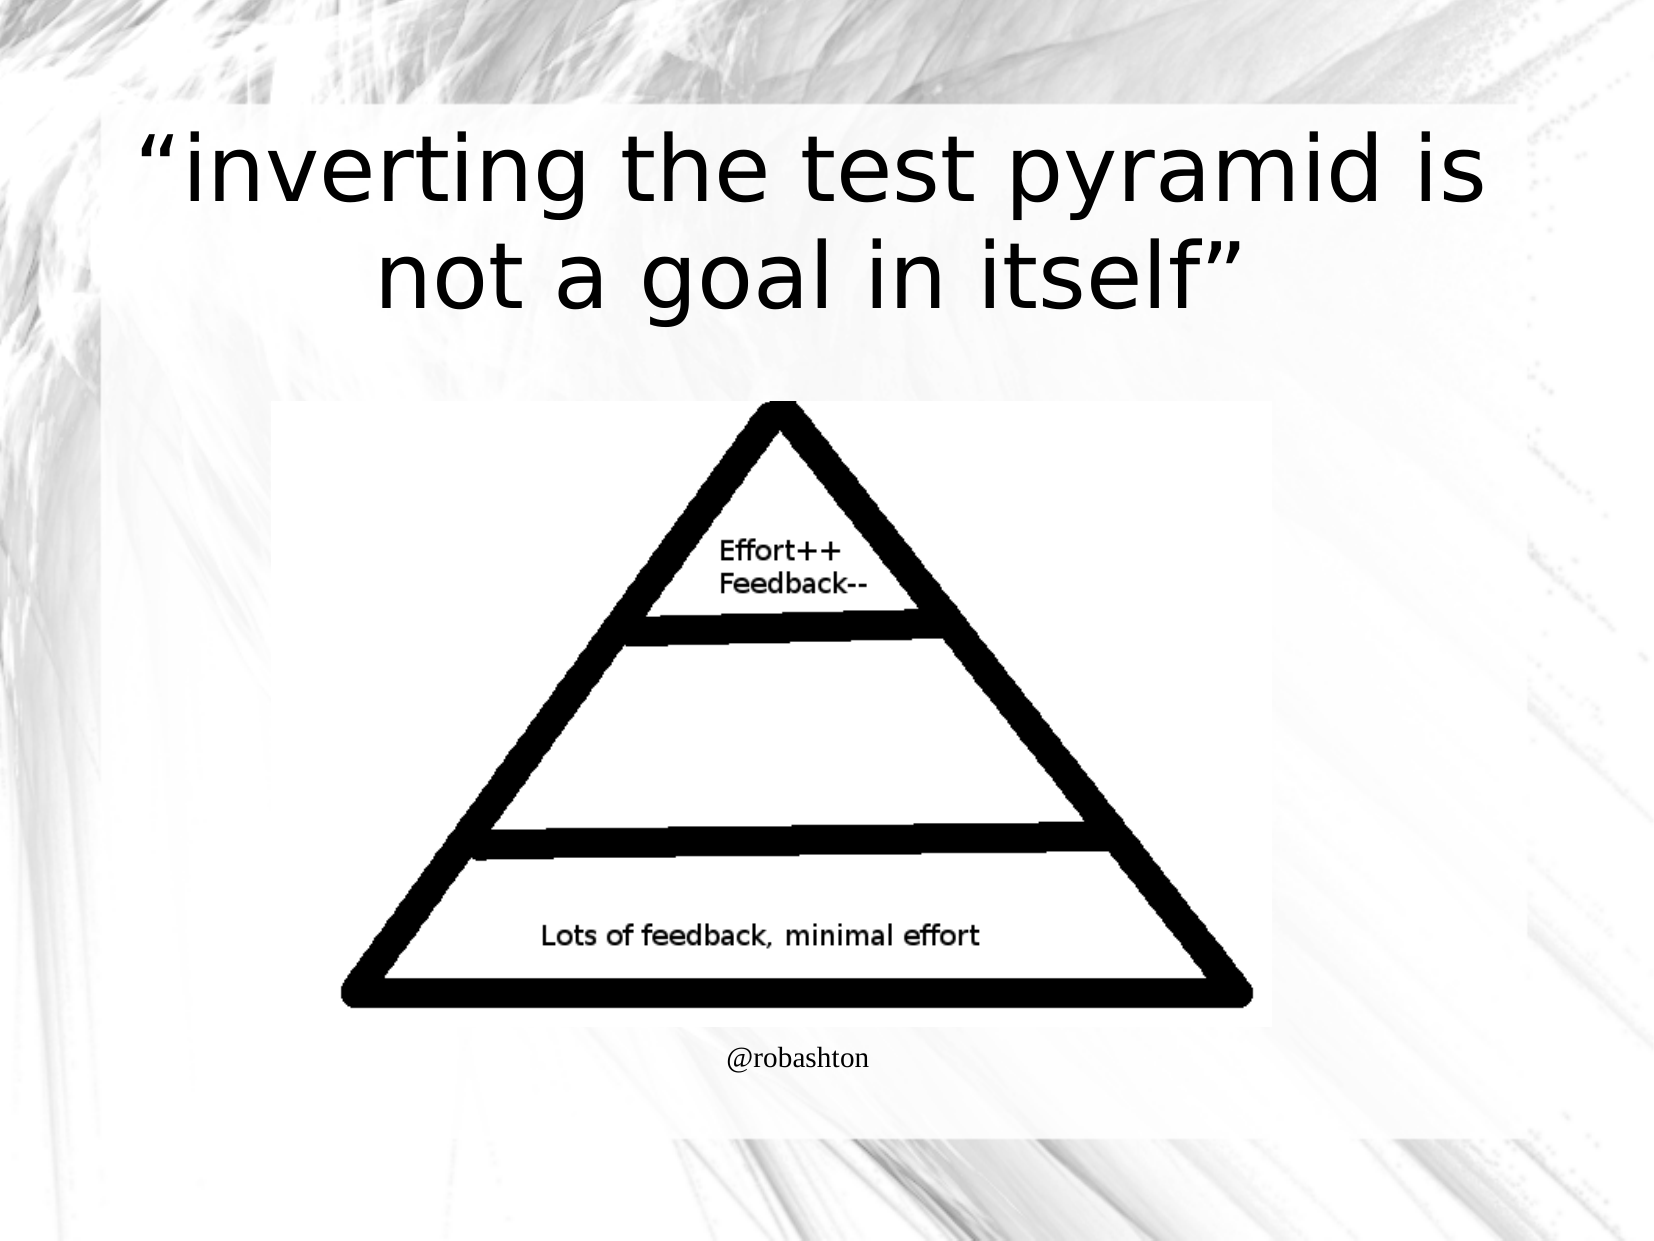

# “inverting the test pyramid is not a goal in itself”
@robashton